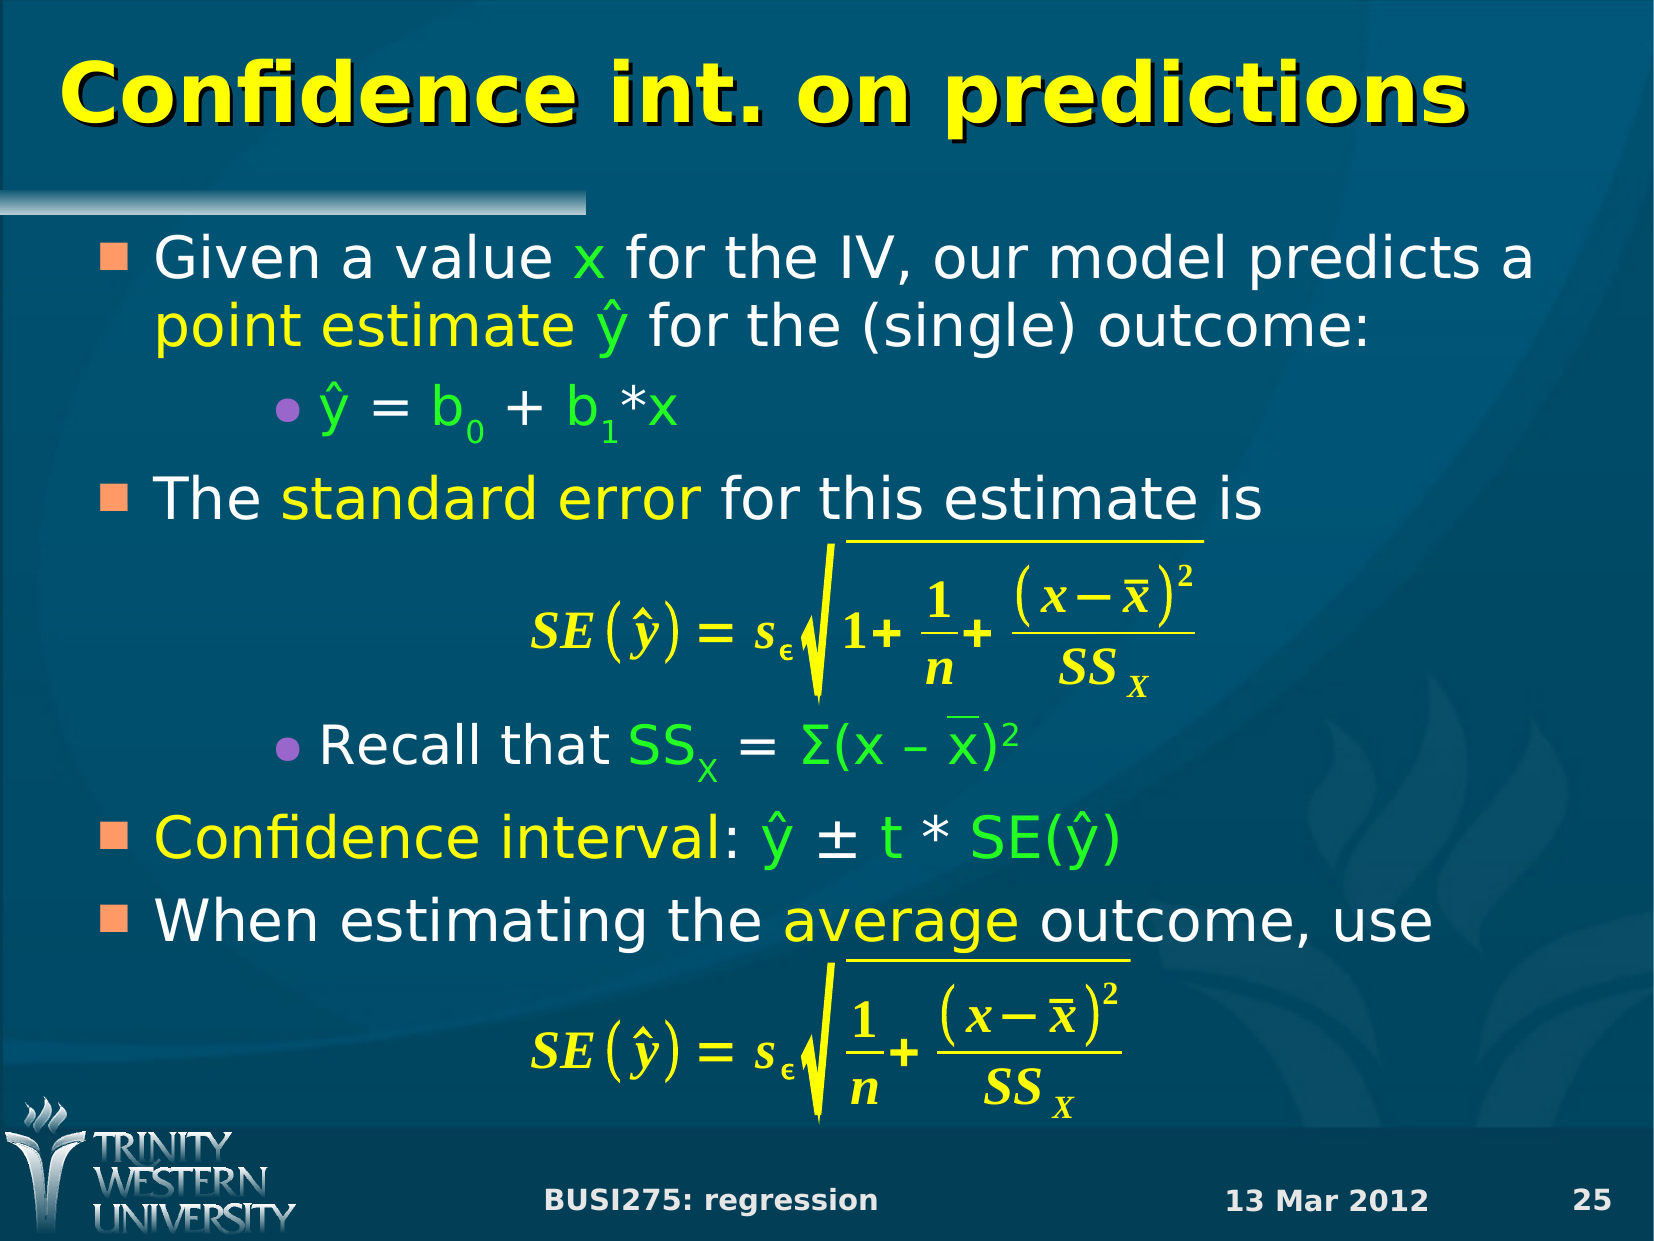

# Confidence int. on predictions
Given a value x for the IV, our model predicts a point estimate ŷ for the (single) outcome:
ŷ = b0 + b1*x
The standard error for this estimate is
Recall that SSX = Σ(x – x)2
Confidence interval: ŷ ± t * SE(ŷ)
When estimating the average outcome, use
BUSI275: regression
13 Mar 2012
25